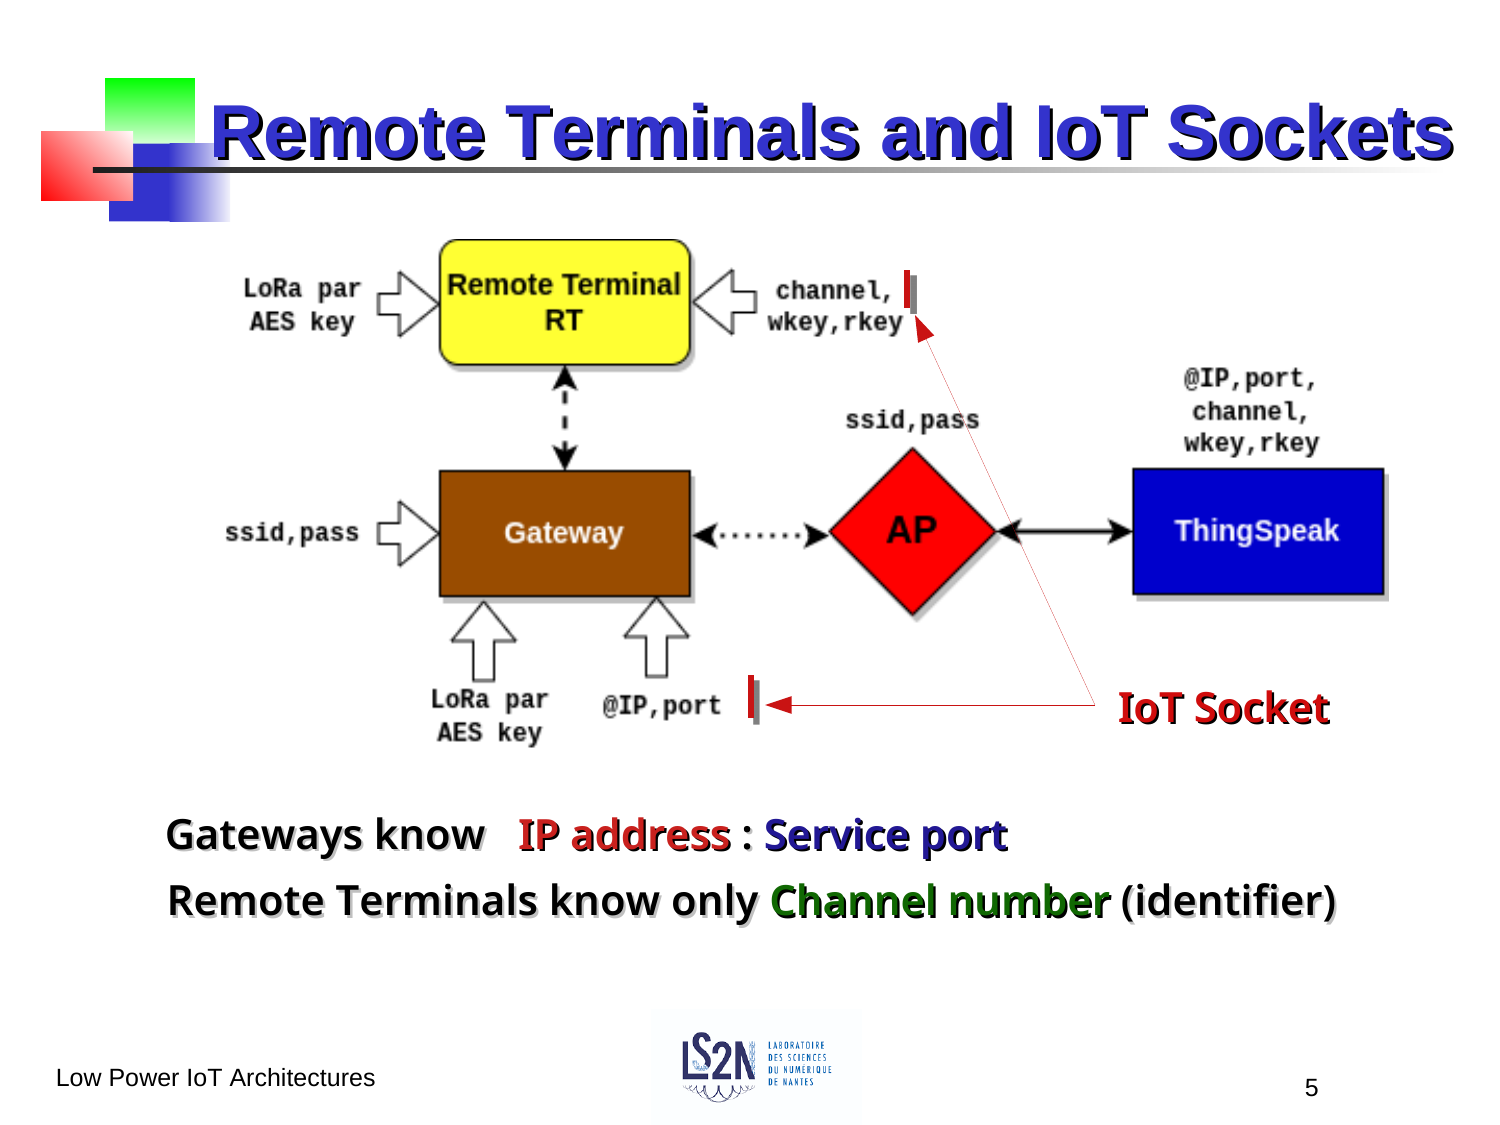

# Remote Terminals and IoT Sockets
IoT Socket
Gateways know IP address : Service port
Remote Terminals know only Channel number (identifier)
5